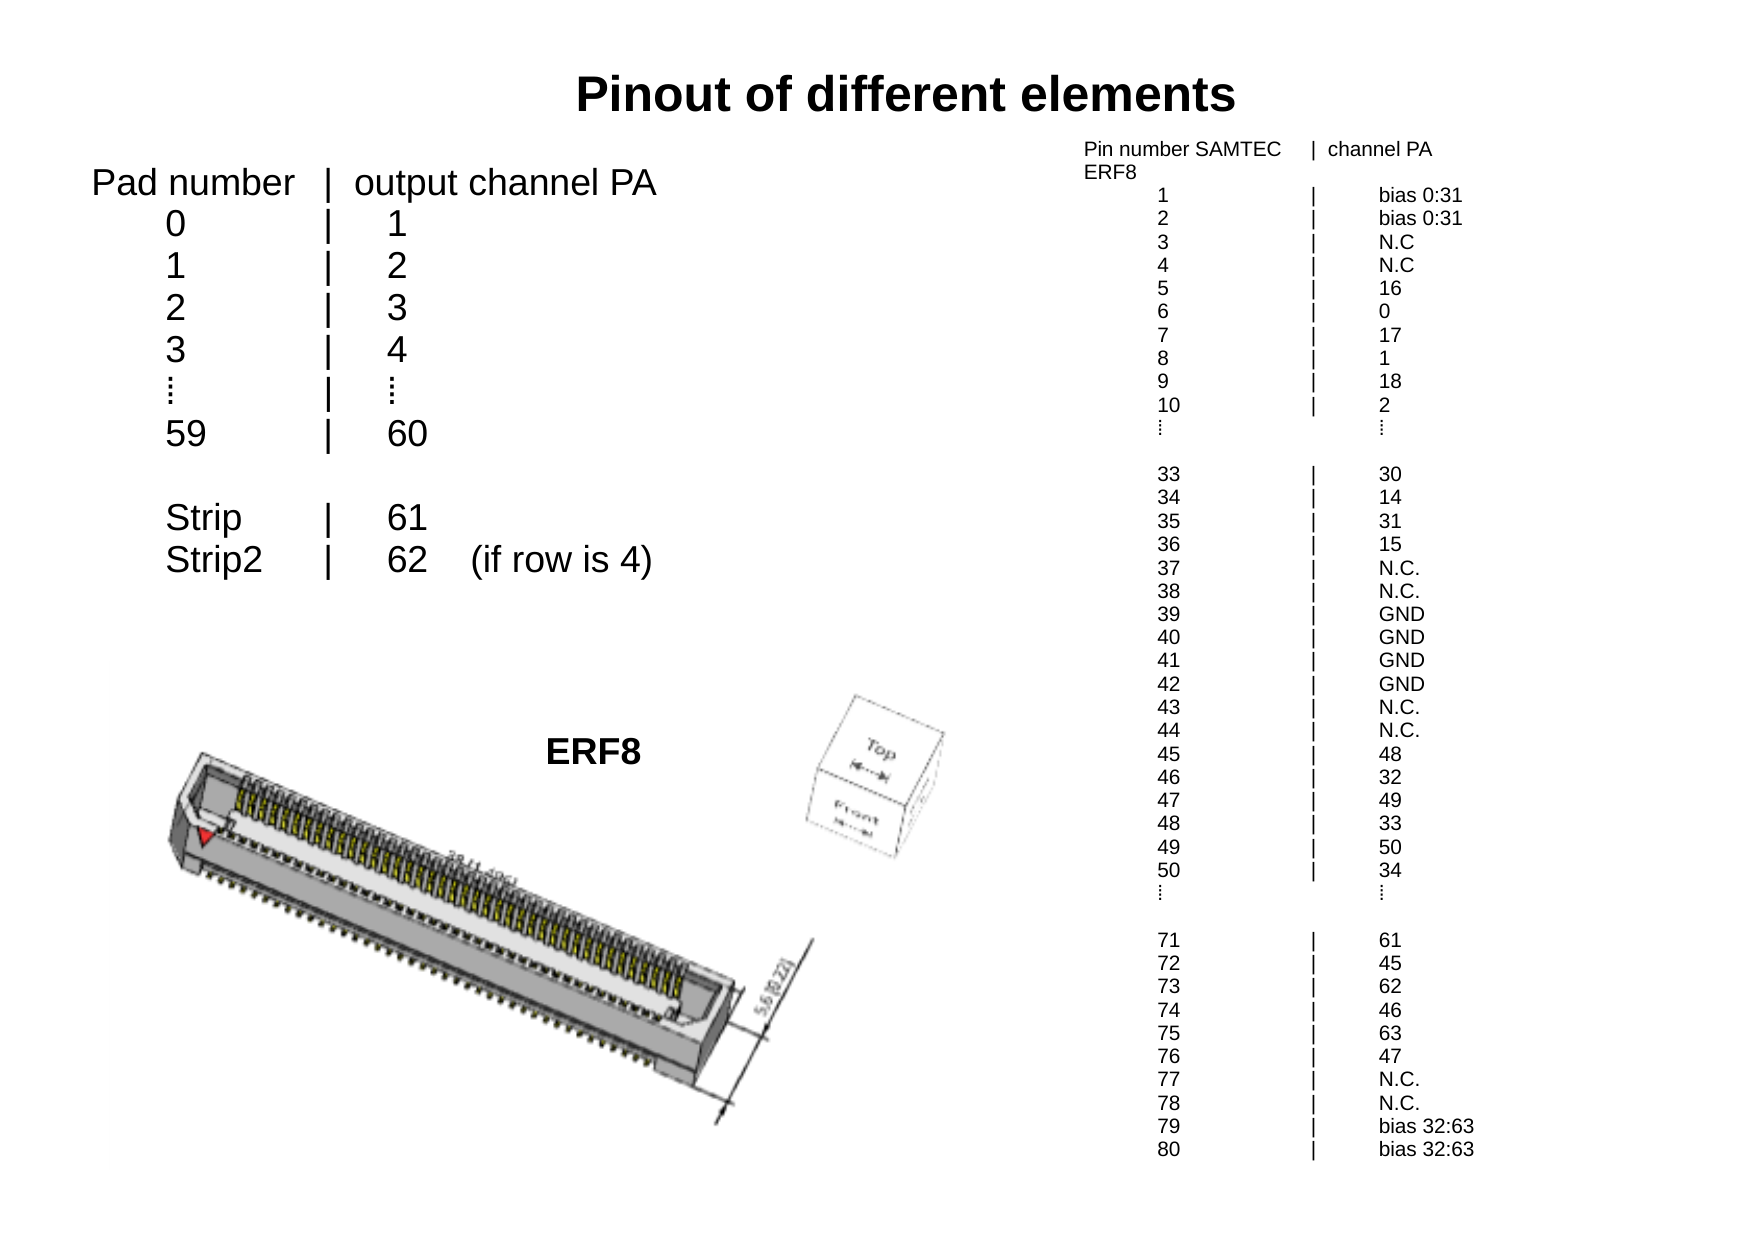

Pinout of different elements
Pin number SAMTEC	 | channel PA
ERF8
	1		 |	bias 0:31
	2		 |	bias 0:31
	3		 |	N.C
	4		 |	N.C
	5		 |	16
	6		 |	0
	7	 	 | 	17
	8		 |	1
	9		 |	18
	10		 |	2
	⁞			⁞
	33		 |	30
	34		 |	14
	35		 |	31
	36		 |	15
	37		 |	N.C.
	38		 |	N.C.
	39		 |	GND
	40		 |	GND
	41		 |	GND
	42		 |	GND
	43		 |	N.C.
	44		 |	N.C.
	45		 |	48
	46		 |	32
	47		 |	49
	48		 |	33
	49		 |	50
	50		 |	34
	⁞ 			⁞
	71		 |	61
	72		 |	45
	73		 |	62
	74		 |	46
	75		 |	63
	76		 |	47
	77		 |	N.C.
	78		 |	N.C.
	79		 |	bias 32:63
	80		 |	bias 32:63
Pad number	 | output channel PA
	0		 |	1
	1		 |	2
	2		 |	3
	3		 |	4
	⁞ 		 |	⁞
	59		 |	60
	Strip	 |	61
	Strip2	 |	62 (if row is 4)
ERF8